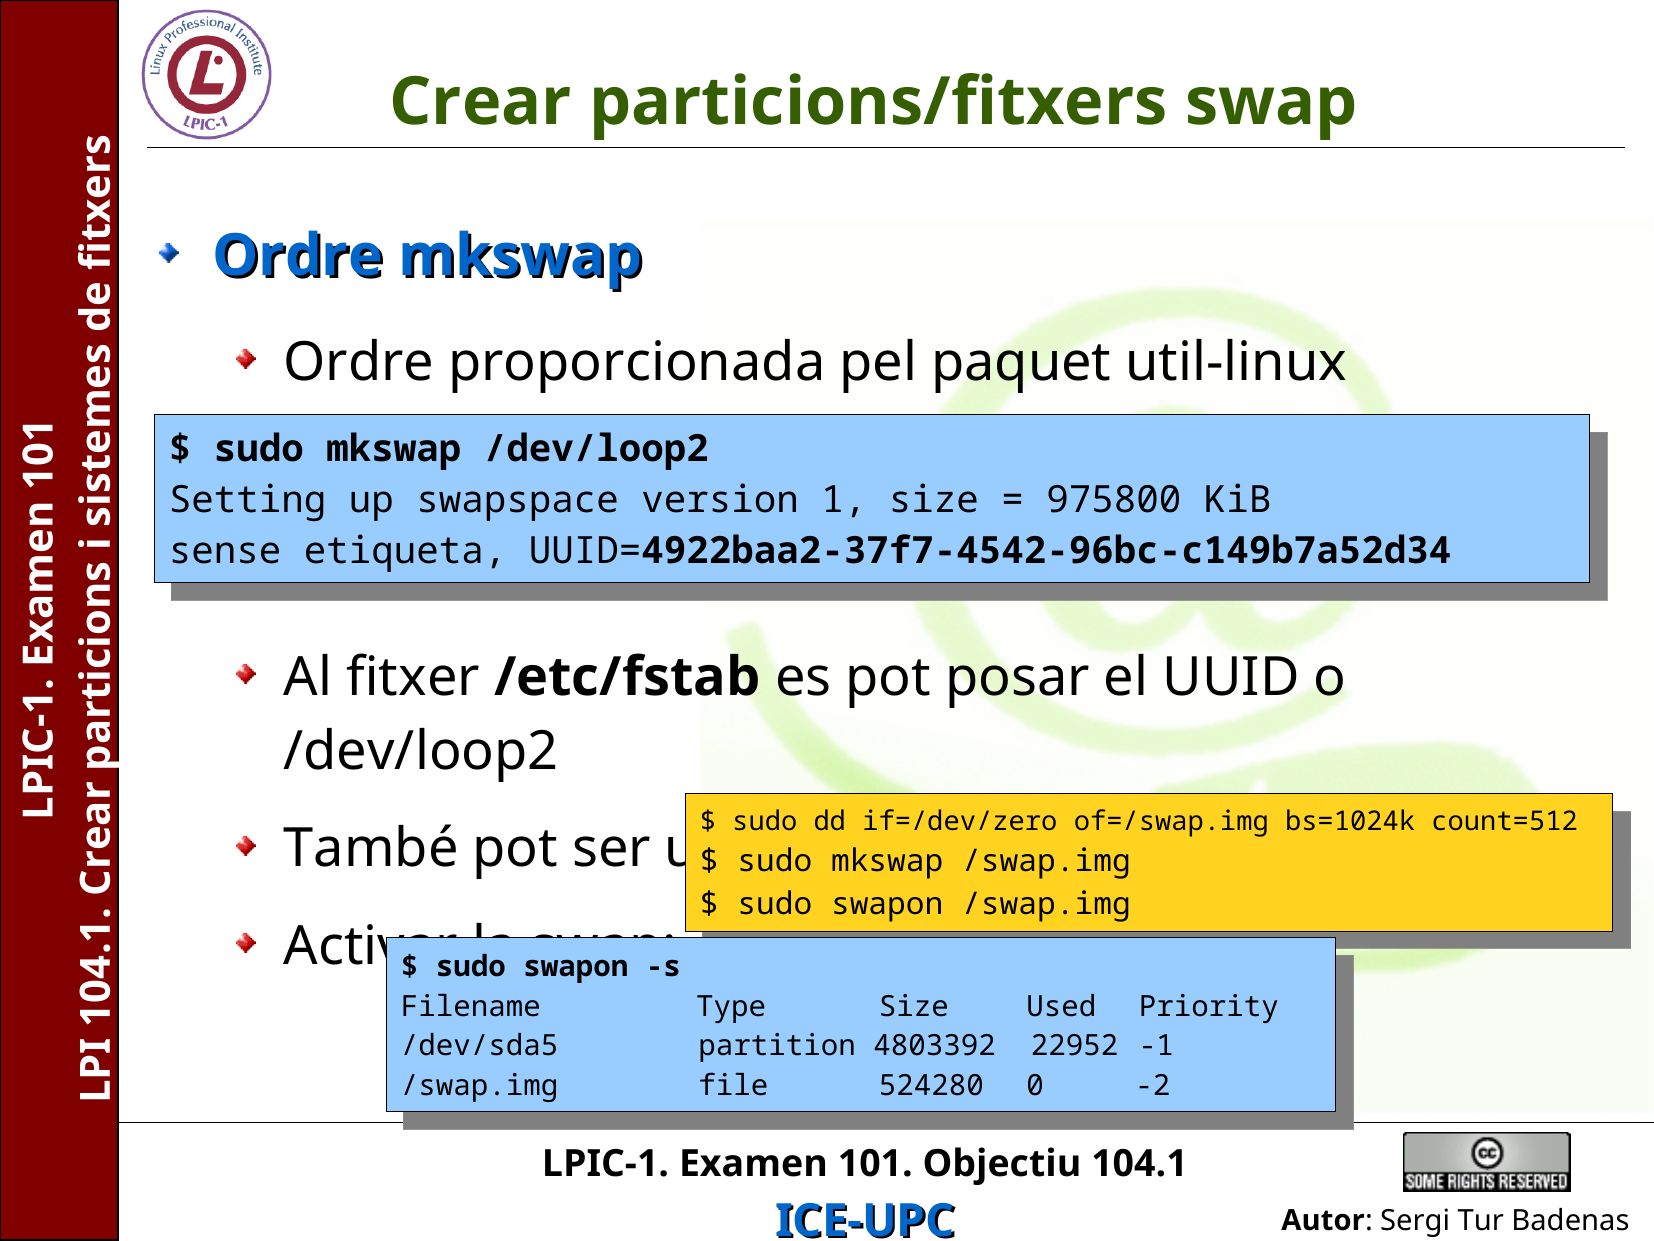

# Crear particions/fitxers swap
Ordre mkswap
Ordre proporcionada pel paquet util-linux
Al fitxer /etc/fstab es pot posar el UUID o /dev/loop2
També pot ser un fitxer imatge de disc.
Activar la swap:
$ sudo mkswap /dev/loop2
Setting up swapspace version 1, size = 975800 KiB
sense etiqueta, UUID=4922baa2-37f7-4542-96bc-c149b7a52d34
$ sudo dd if=/dev/zero of=/swap.img bs=1024k count=512
$ sudo mkswap /swap.img
$ sudo swapon /swap.img
$ sudo swapon -s
Filename			Type		 Size	 Used	Priority
/dev/sda5 partition 4803392 22952	-1
/swap.img file		 524280	 0	 -2